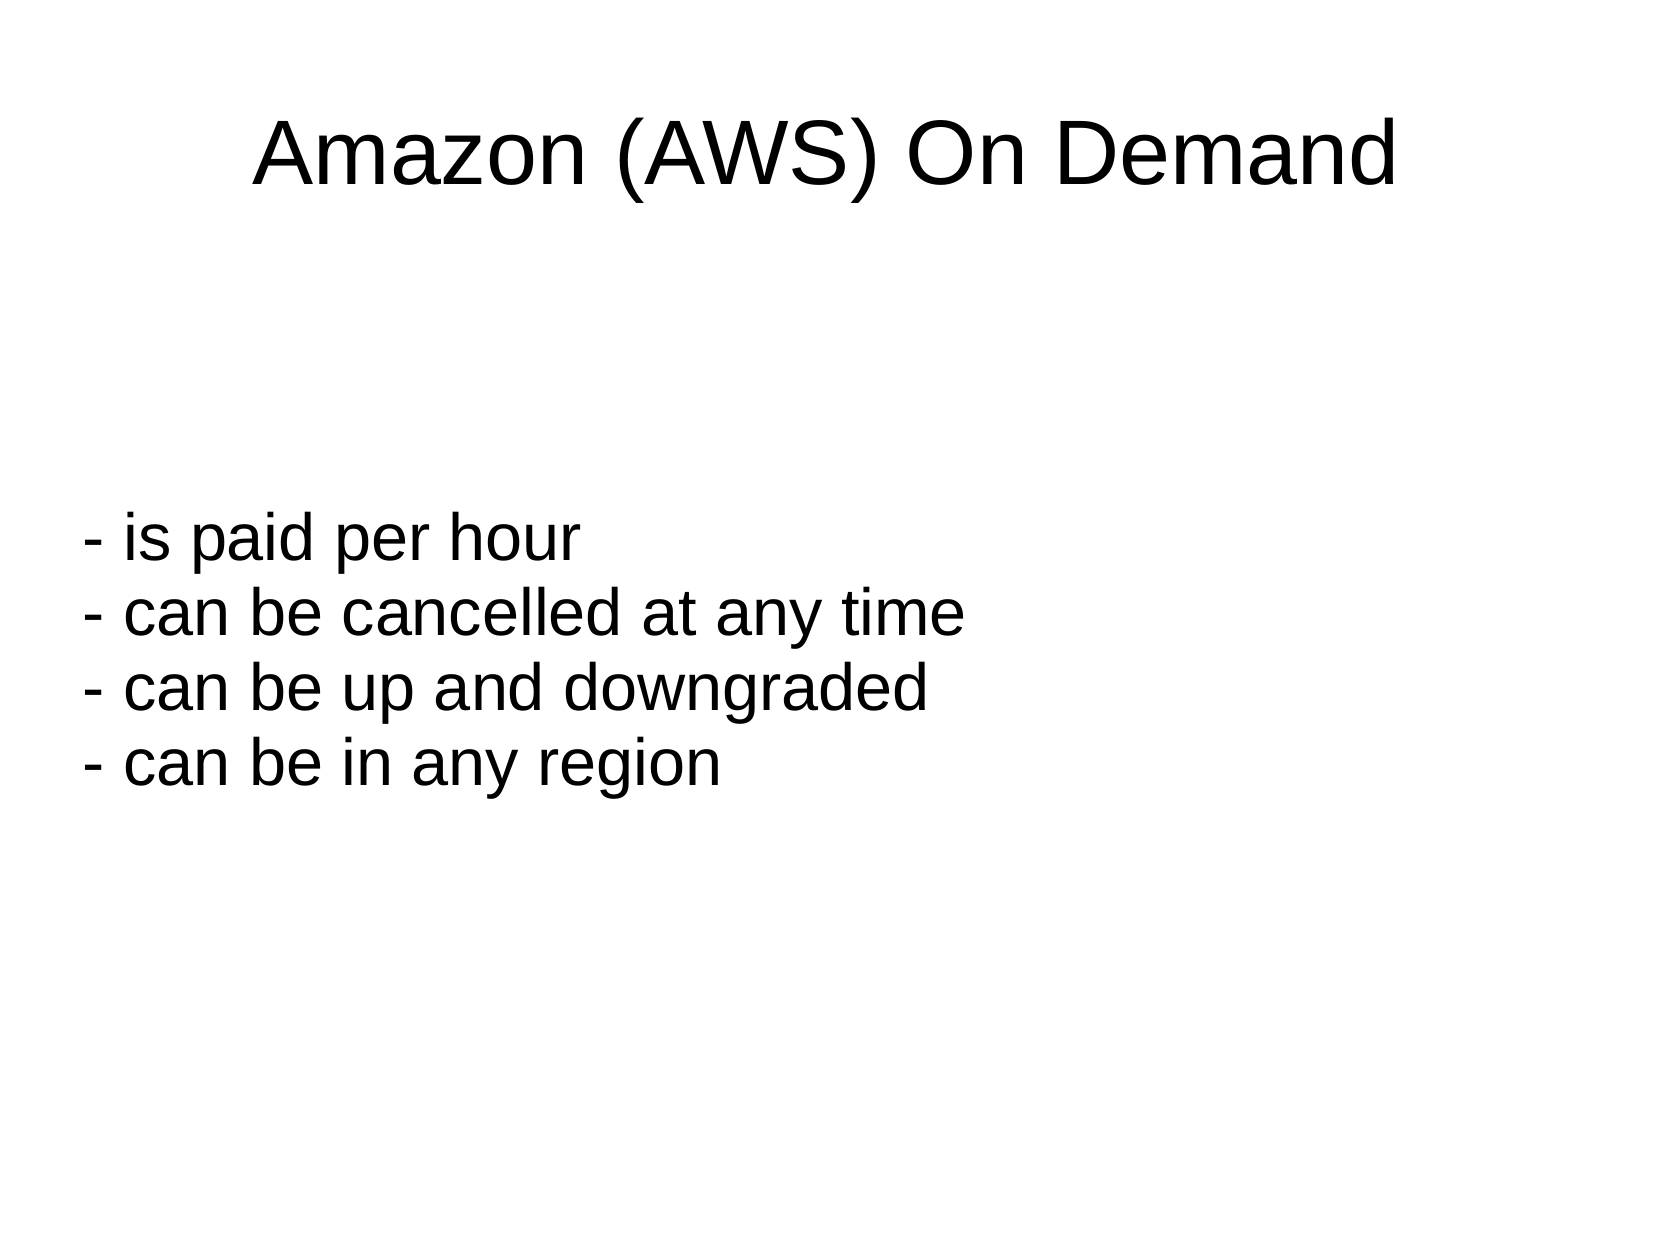

# Amazon (AWS) On Demand
- is paid per hour
- can be cancelled at any time
- can be up and downgraded
- can be in any region